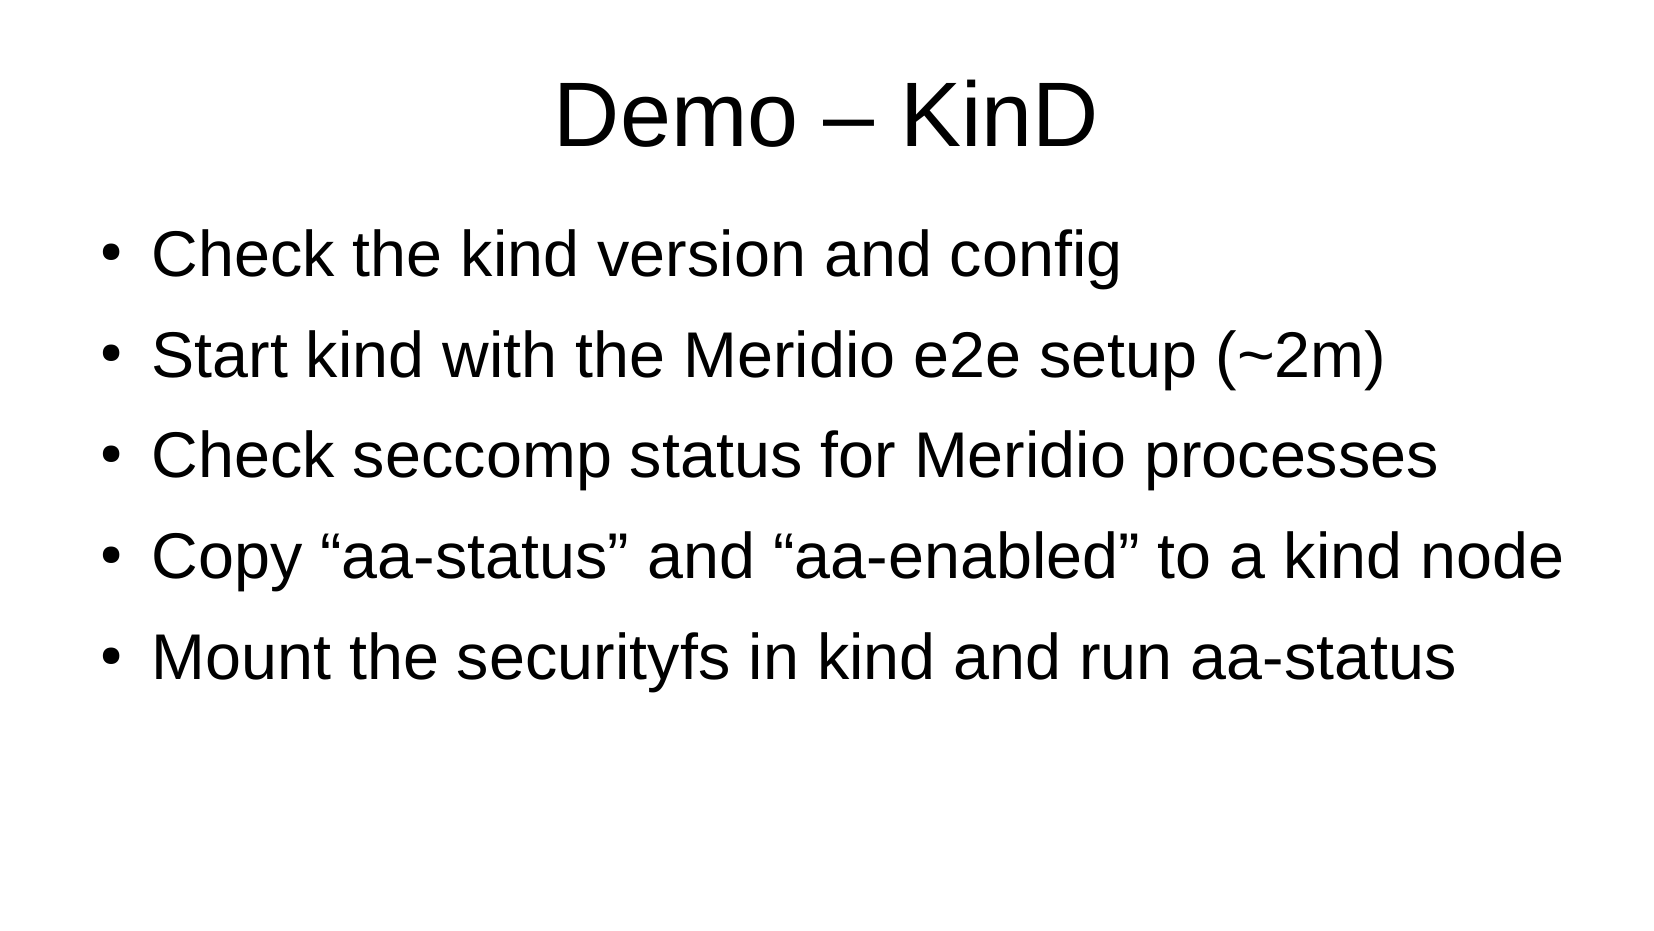

# Demo – KinD
Check the kind version and config
Start kind with the Meridio e2e setup (~2m)
Check seccomp status for Meridio processes
Copy “aa-status” and “aa-enabled” to a kind node
Mount the securityfs in kind and run aa-status